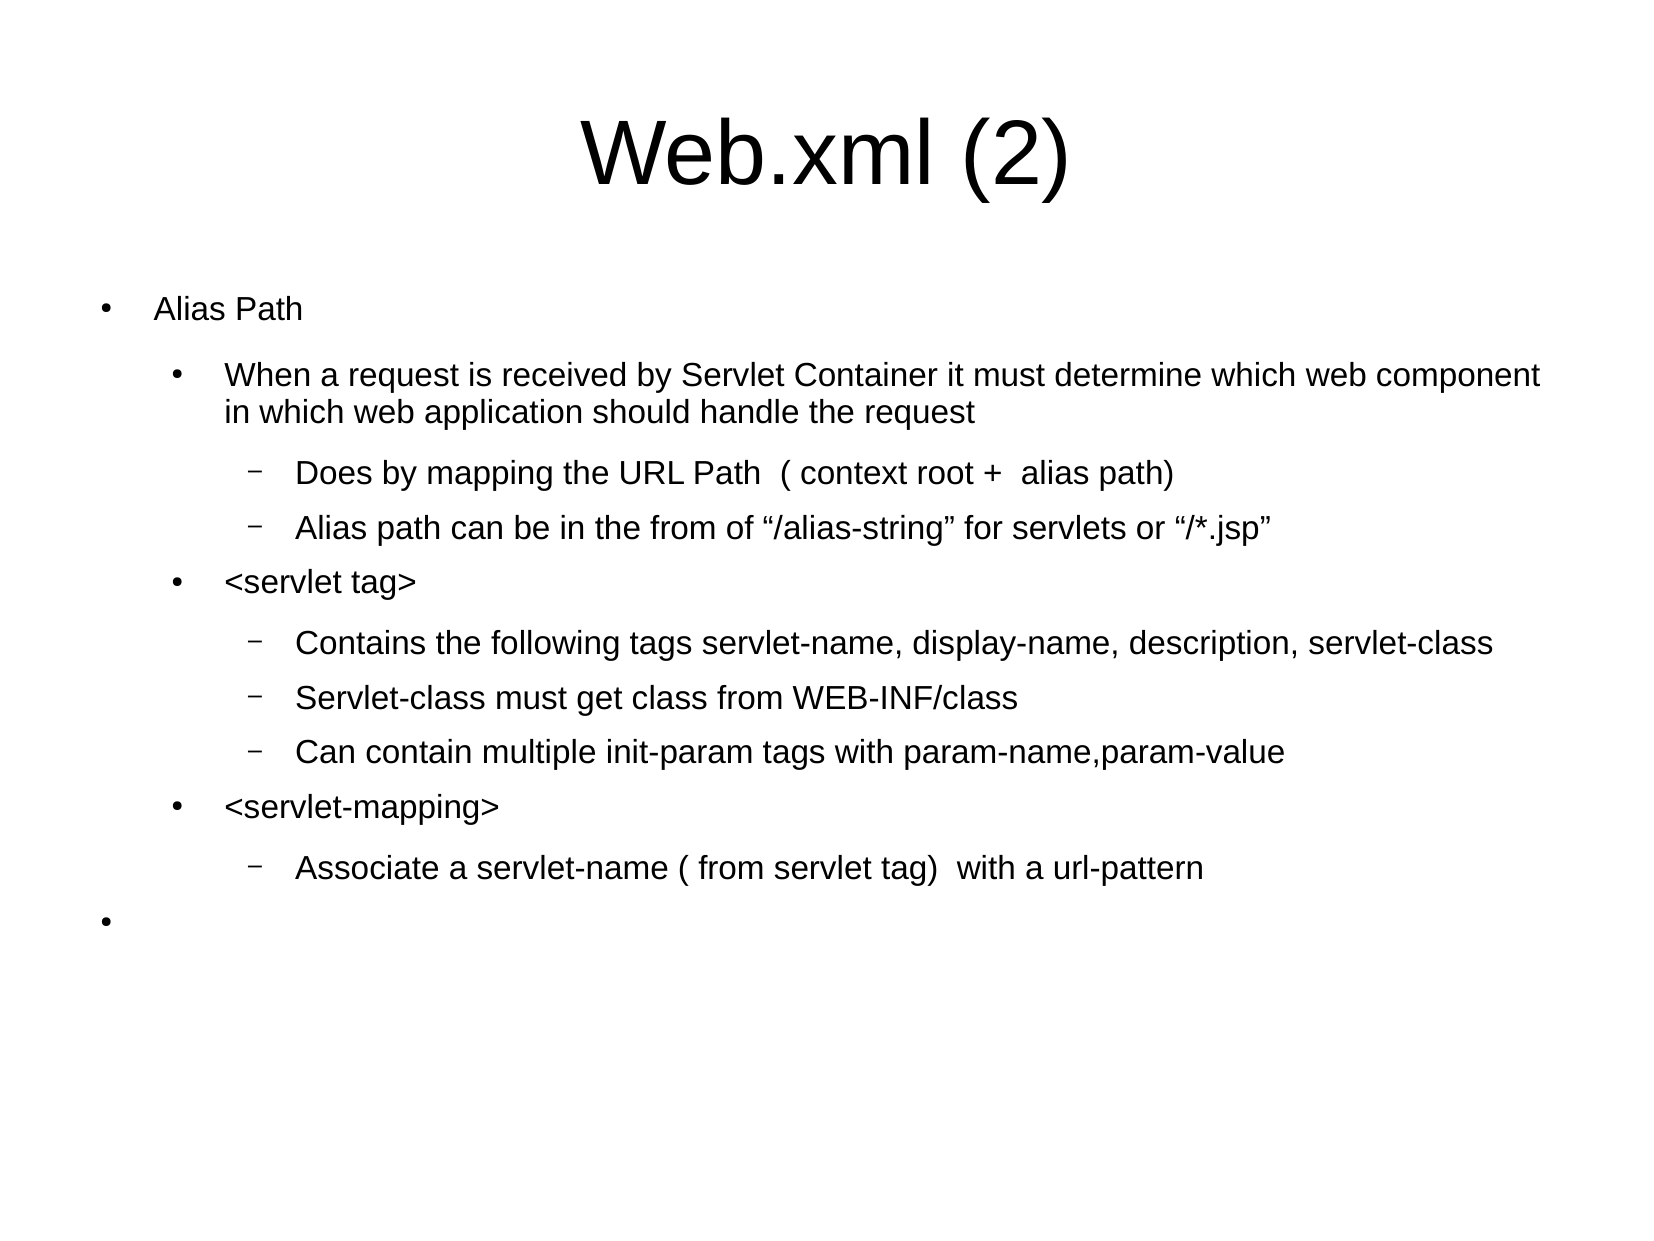

# Web.xml (2)
Alias Path
When a request is received by Servlet Container it must determine which web component in which web application should handle the request
Does by mapping the URL Path ( context root + alias path)
Alias path can be in the from of “/alias-string” for servlets or “/*.jsp”
<servlet tag>
Contains the following tags servlet-name, display-name, description, servlet-class
Servlet-class must get class from WEB-INF/class
Can contain multiple init-param tags with param-name,param-value
<servlet-mapping>
Associate a servlet-name ( from servlet tag) with a url-pattern